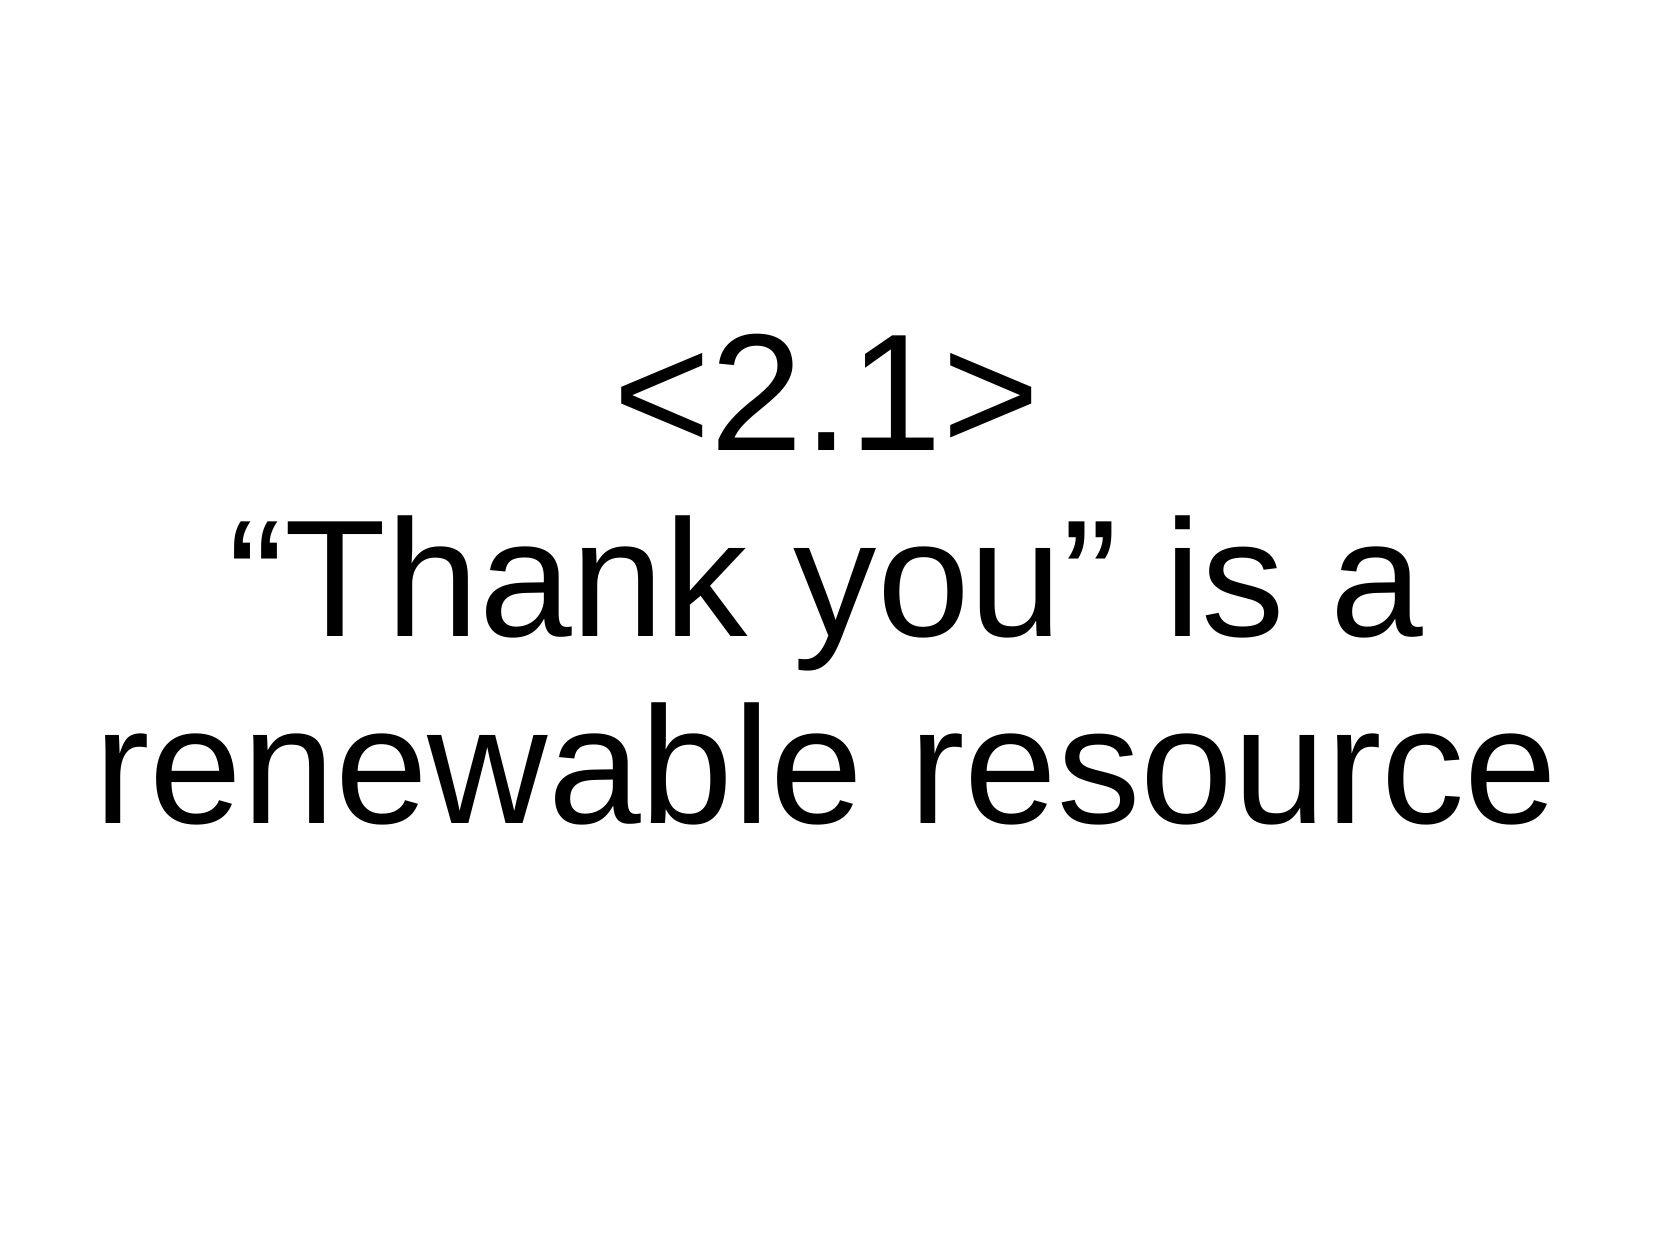

# <2.1>
“Thank you” is a renewable resource